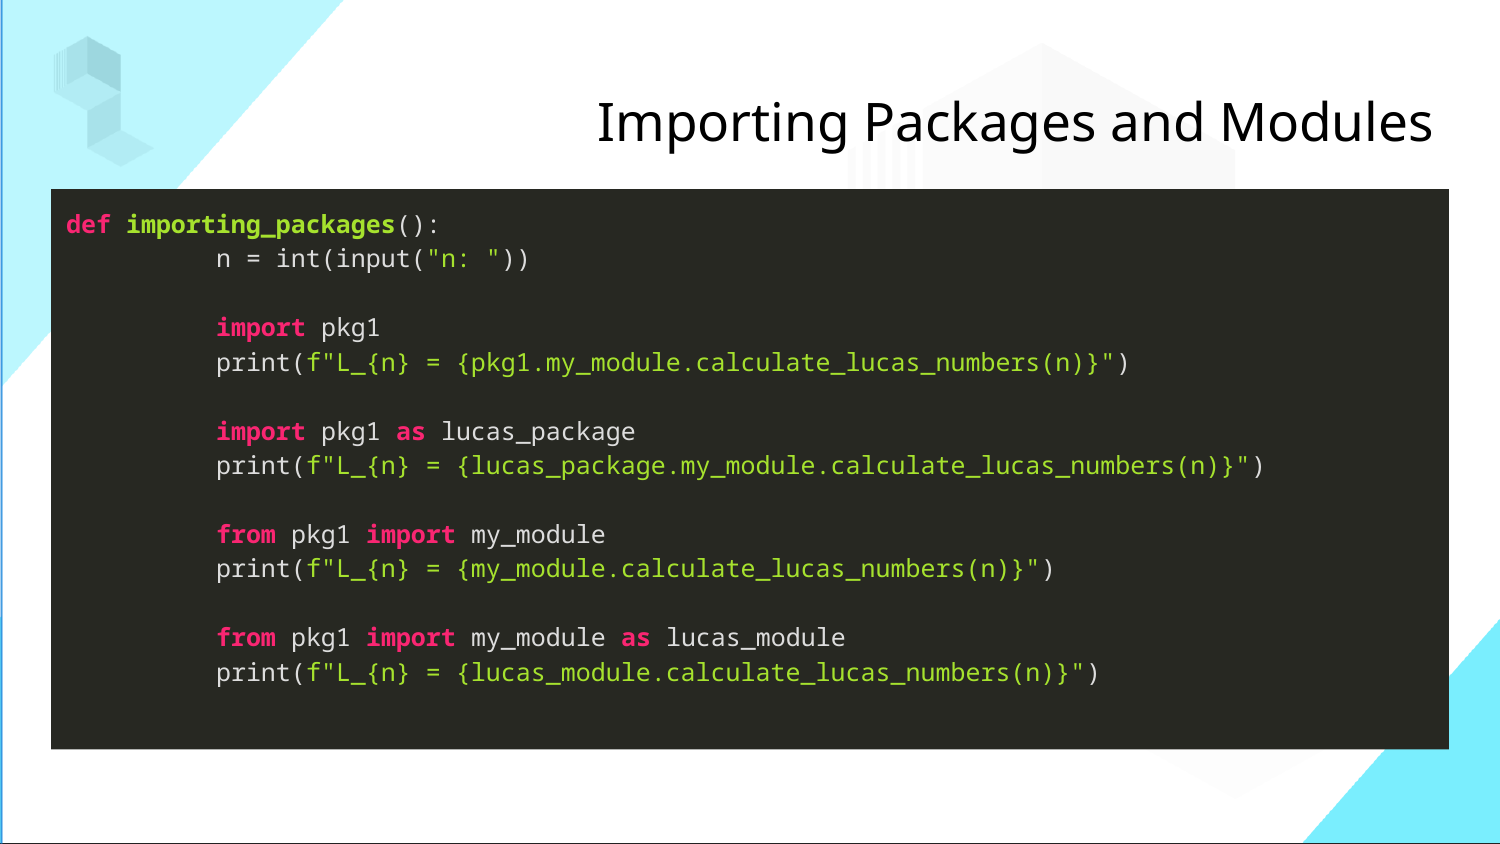

# Importing Packages and Modules
def importing_packages():
	n = int(input("n: "))
	import pkg1
	print(f"L_{n} = {pkg1.my_module.calculate_lucas_numbers(n)}")
	import pkg1 as lucas_package
	print(f"L_{n} = {lucas_package.my_module.calculate_lucas_numbers(n)}")
	from pkg1 import my_module
	print(f"L_{n} = {my_module.calculate_lucas_numbers(n)}")
	from pkg1 import my_module as lucas_module
	print(f"L_{n} = {lucas_module.calculate_lucas_numbers(n)}")